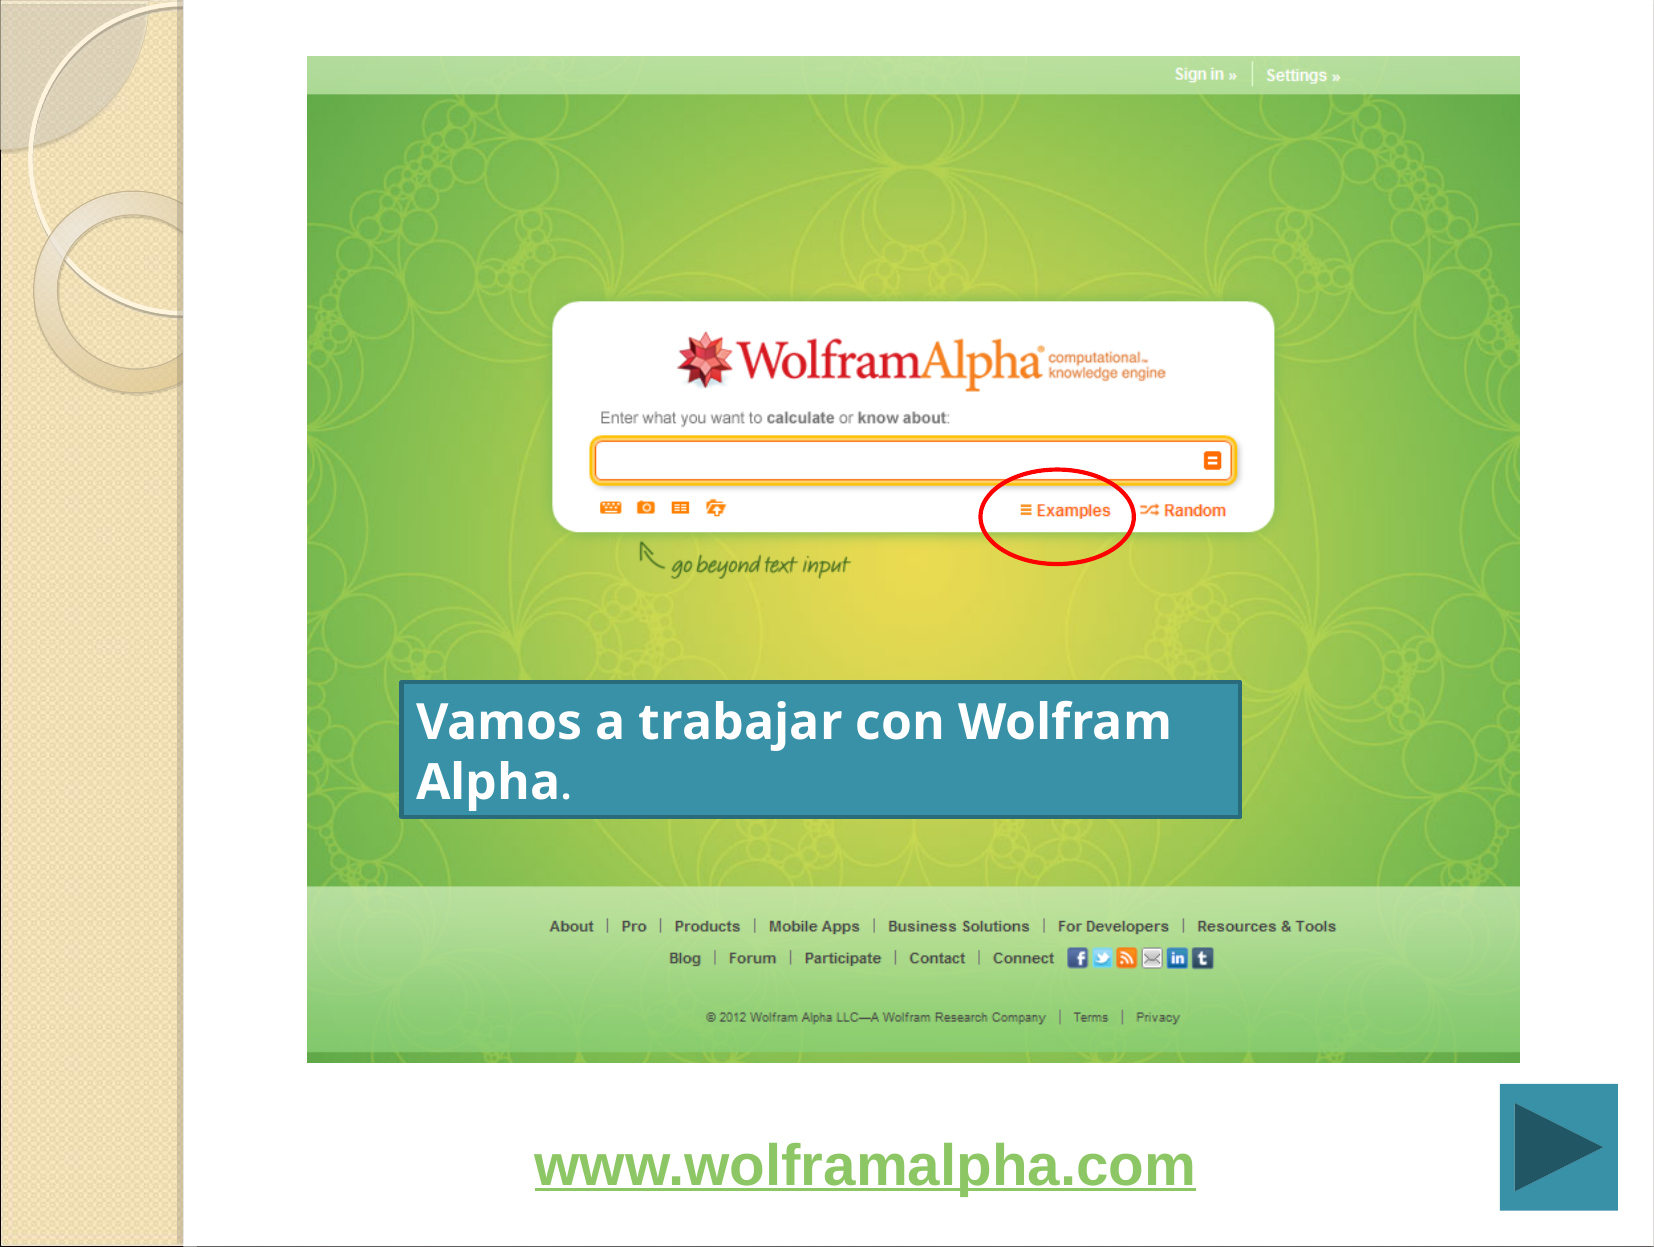

Vamos a trabajar con Wolfram Alpha.
www.wolframalpha.com